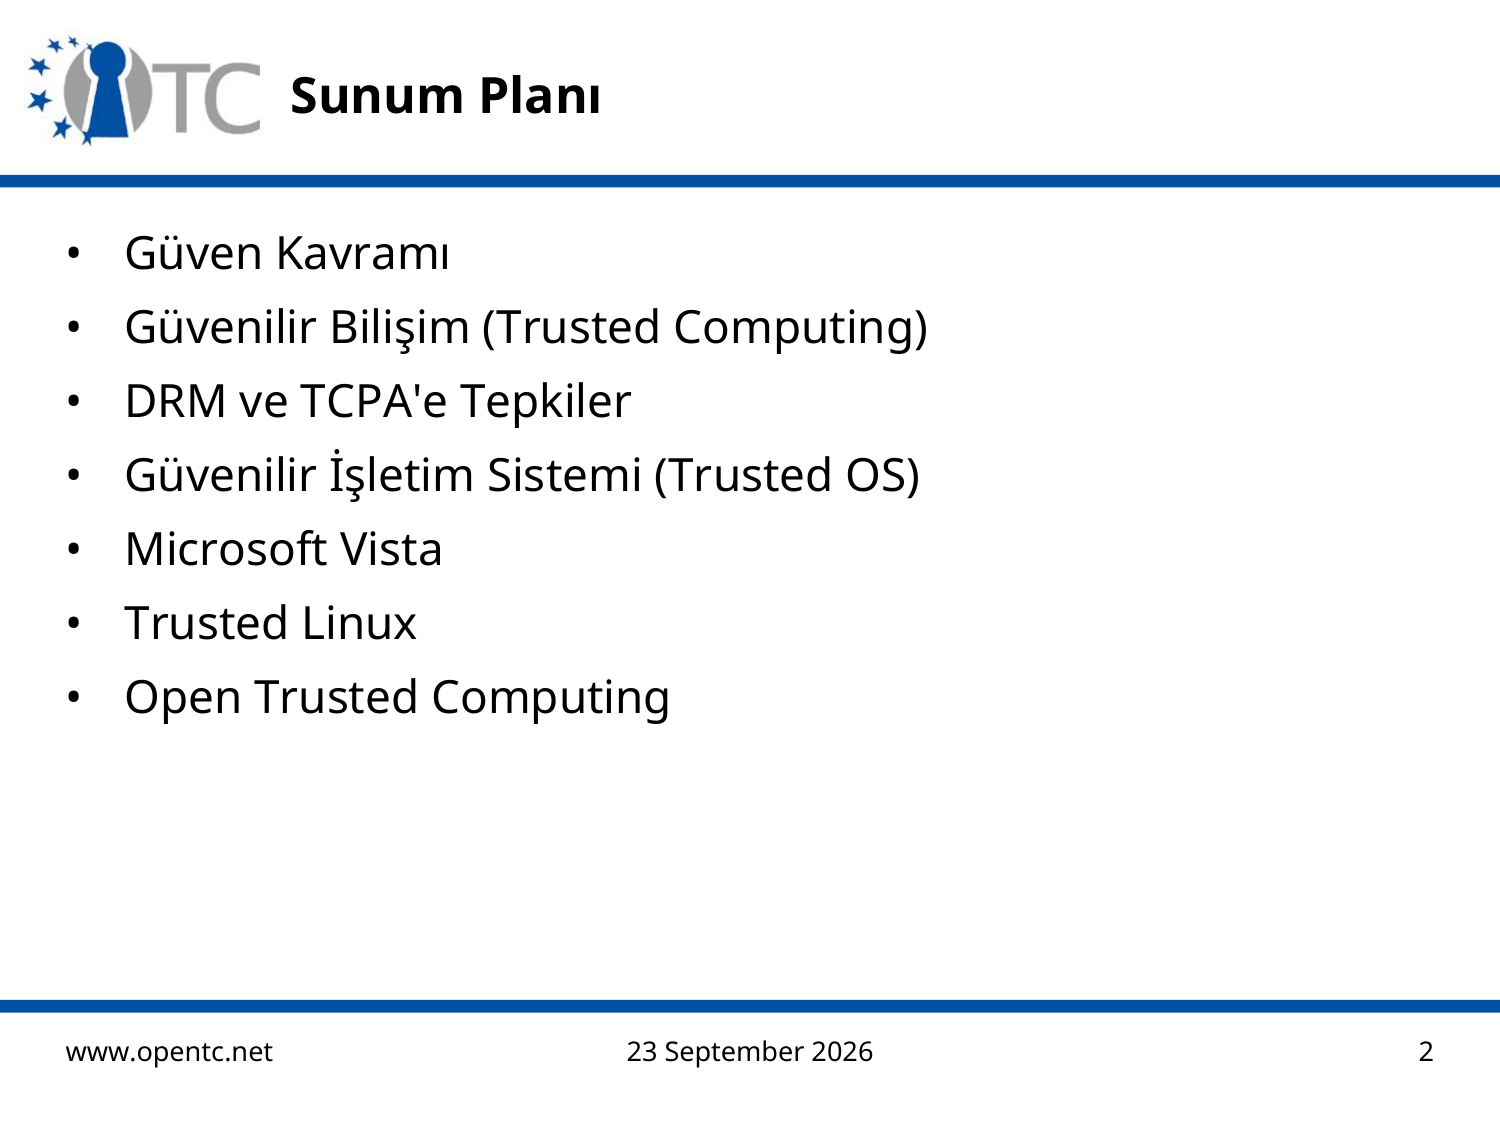

# Sunum Planı
Güven Kavramı
Güvenilir Bilişim (Trusted Computing)
DRM ve TCPA'e Tepkiler
Güvenilir İşletim Sistemi (Trusted OS)
Microsoft Vista
Trusted Linux
Open Trusted Computing